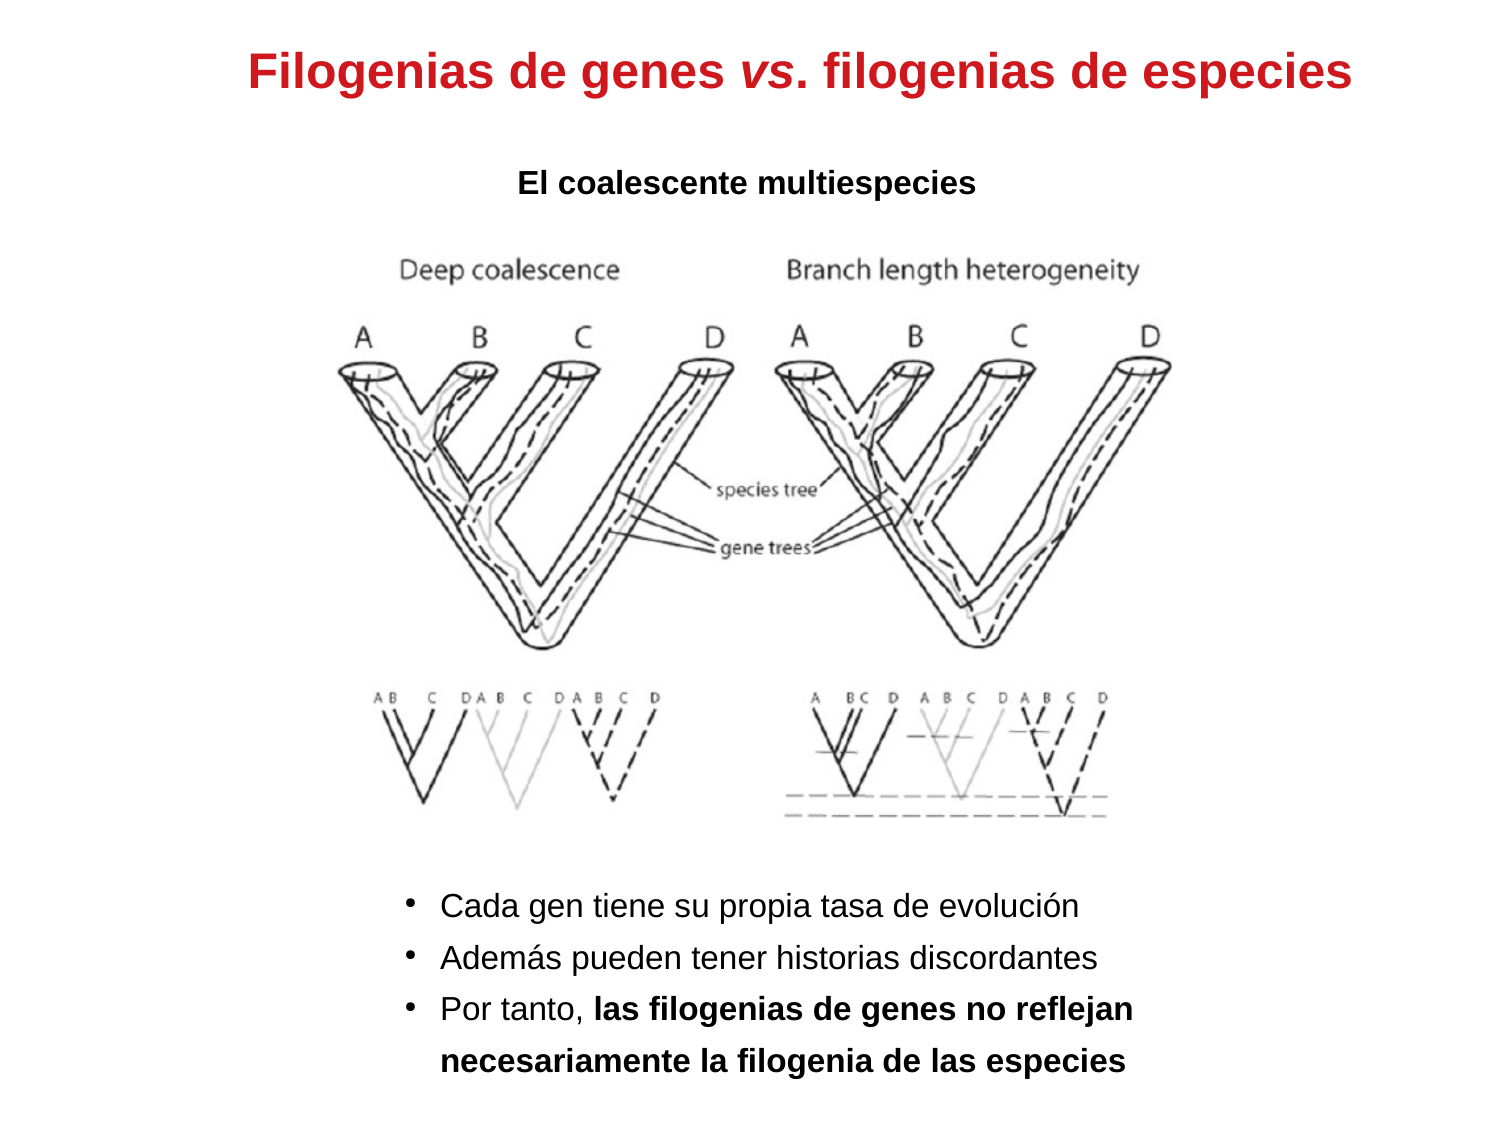

Filogenias de genes vs. filogenias de especies
El coalescente multiespecies
Cada gen tiene su propia tasa de evolución
Además pueden tener historias discordantes
Por tanto, las filogenias de genes no reflejan
necesariamente la filogenia de las especies